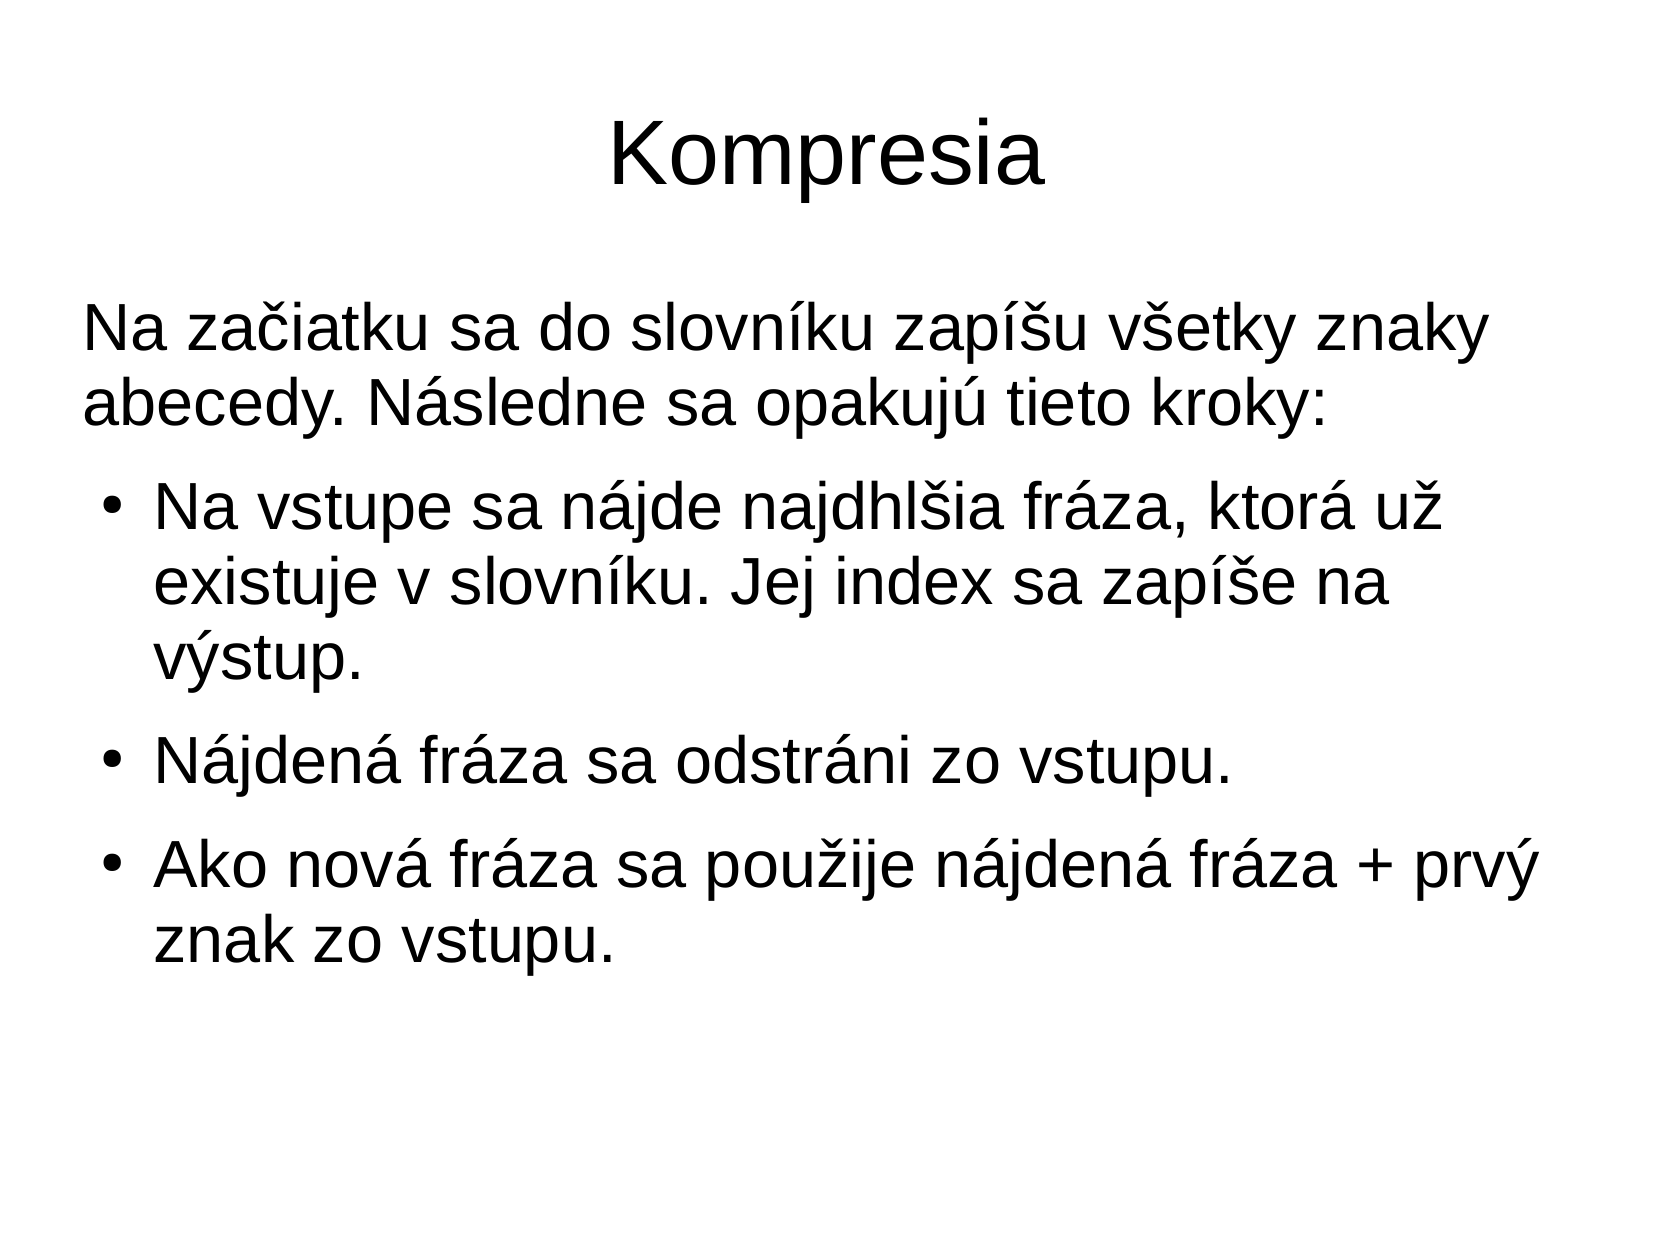

# Kompresia
Na začiatku sa do slovníku zapíšu všetky znaky abecedy. Následne sa opakujú tieto kroky:
Na vstupe sa nájde najdhlšia fráza, ktorá už existuje v slovníku. Jej index sa zapíše na výstup.
Nájdená fráza sa odstráni zo vstupu.
Ako nová fráza sa použije nájdená fráza + prvý znak zo vstupu.